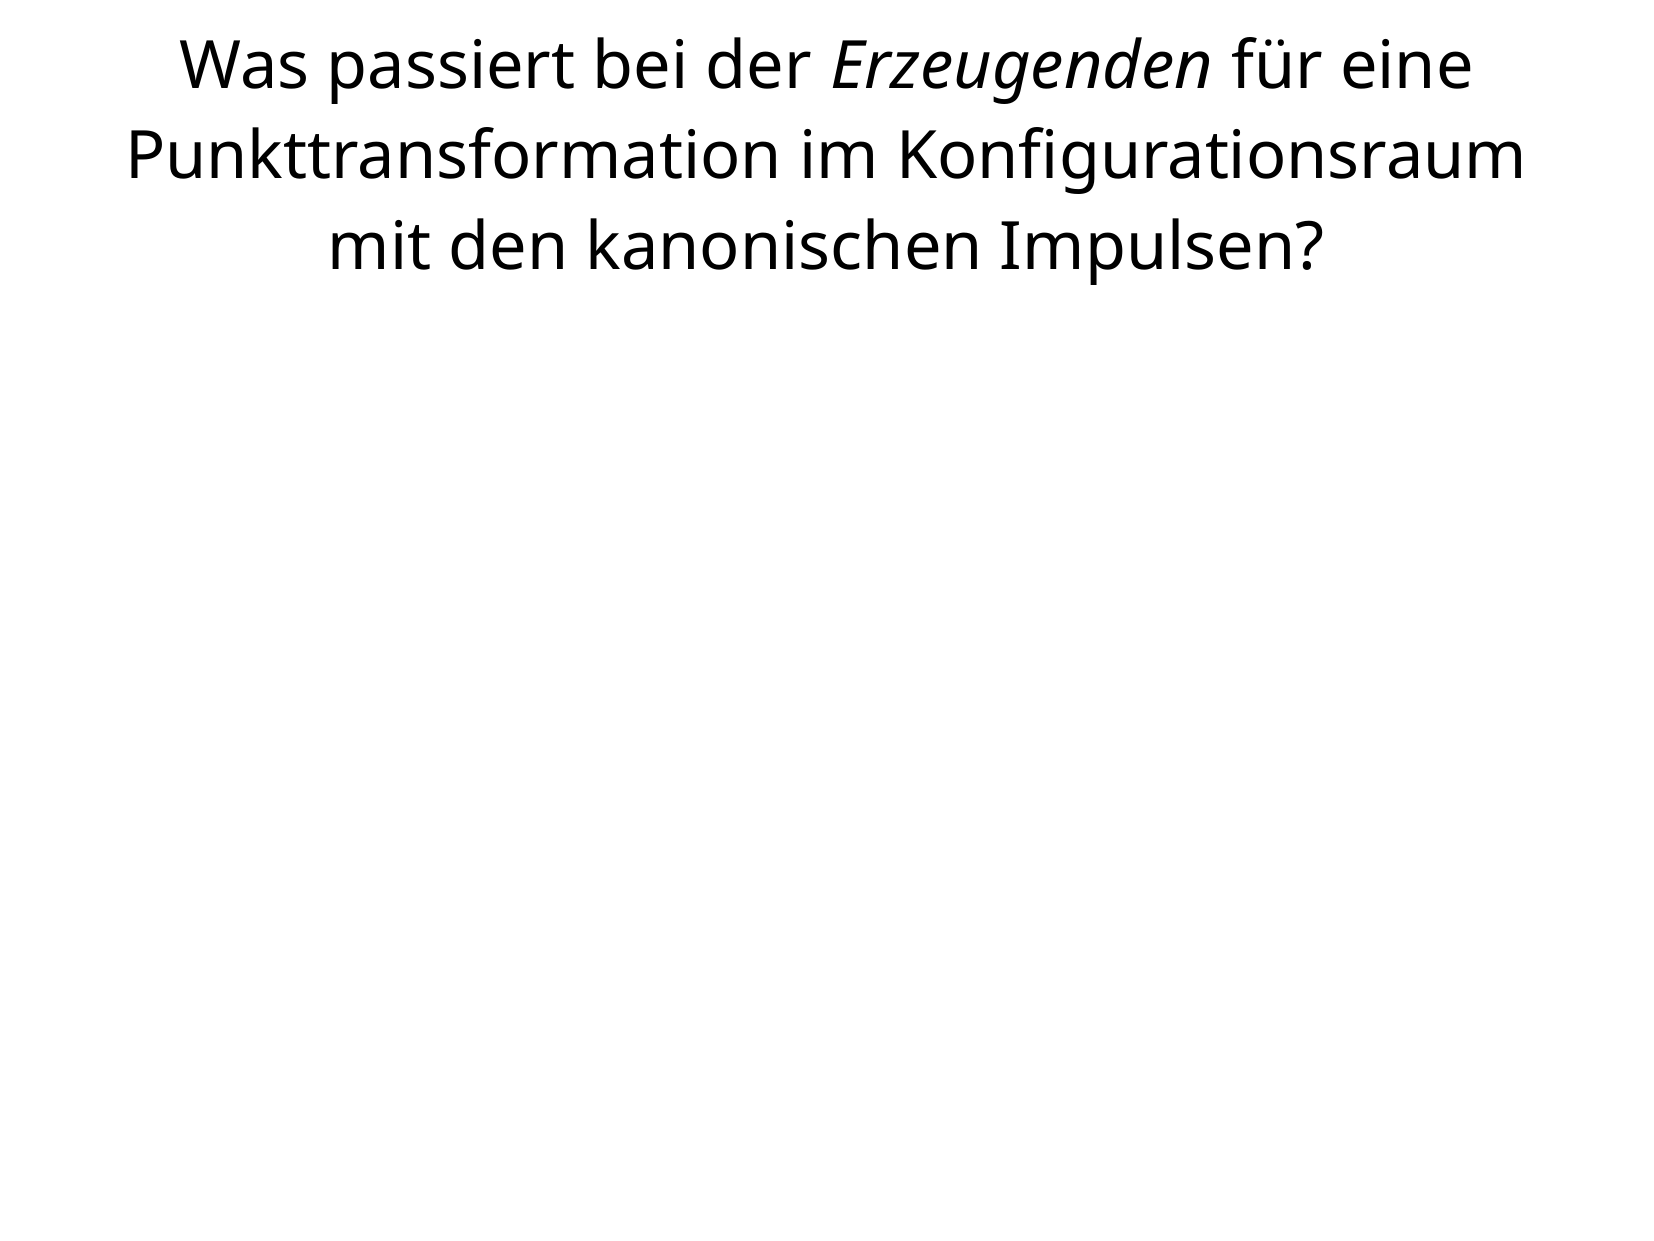

# Was passiert bei der Erzeugenden für eine Punkttransformation im Konfigurationsraum mit den kanonischen Impulsen?